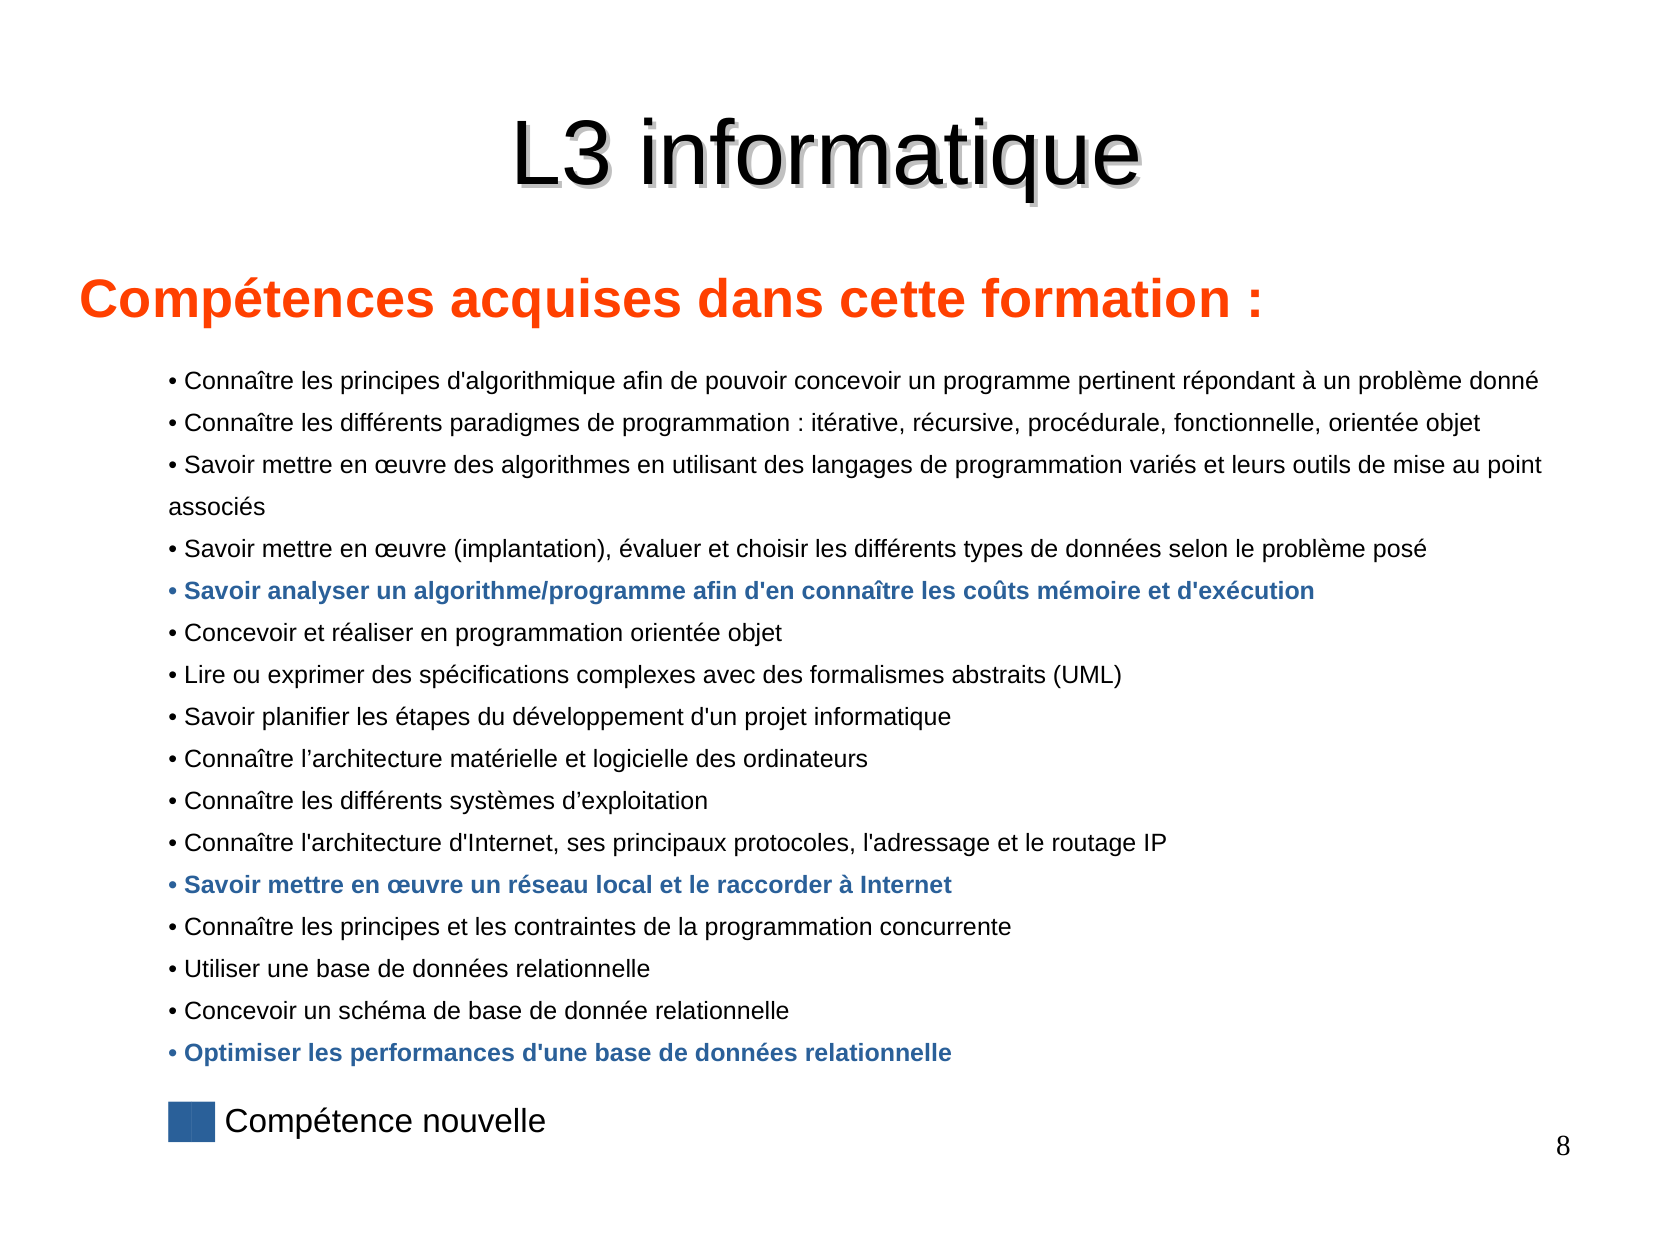

# L3 informatique
Compétences acquises dans cette formation :
• Connaître les principes d'algorithmique afin de pouvoir concevoir un programme pertinent répondant à un problème donné
• Connaître les différents paradigmes de programmation : itérative, récursive, procédurale, fonctionnelle, orientée objet
• Savoir mettre en œuvre des algorithmes en utilisant des langages de programmation variés et leurs outils de mise au point associés
• Savoir mettre en œuvre (implantation), évaluer et choisir les différents types de données selon le problème posé
• Savoir analyser un algorithme/programme afin d'en connaître les coûts mémoire et d'exécution
• Concevoir et réaliser en programmation orientée objet
• Lire ou exprimer des spécifications complexes avec des formalismes abstraits (UML)
• Savoir planifier les étapes du développement d'un projet informatique
• Connaître l’architecture matérielle et logicielle des ordinateurs
• Connaître les différents systèmes d’exploitation
• Connaître l'architecture d'Internet, ses principaux protocoles, l'adressage et le routage IP
• Savoir mettre en œuvre un réseau local et le raccorder à Internet
• Connaître les principes et les contraintes de la programmation concurrente
• Utiliser une base de données relationnelle
• Concevoir un schéma de base de donnée relationnelle
• Optimiser les performances d'une base de données relationnelle
██ Compétence nouvelle
8